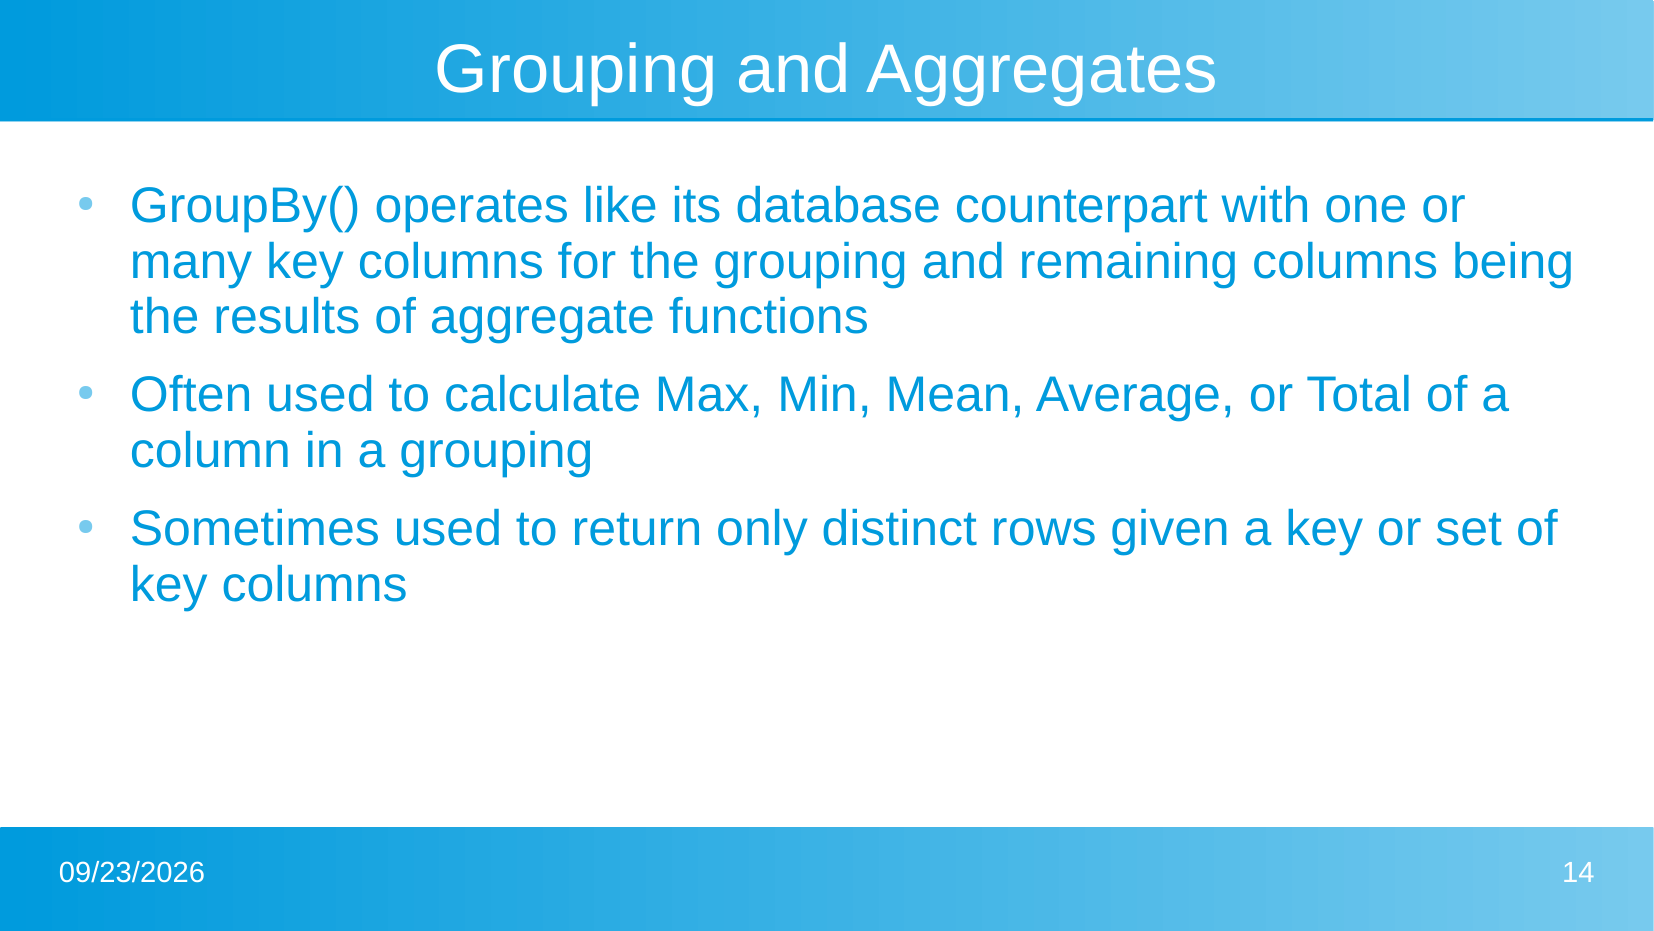

# Grouping and Aggregates
GroupBy() operates like its database counterpart with one or many key columns for the grouping and remaining columns being the results of aggregate functions
Often used to calculate Max, Min, Mean, Average, or Total of a column in a grouping
Sometimes used to return only distinct rows given a key or set of key columns
14